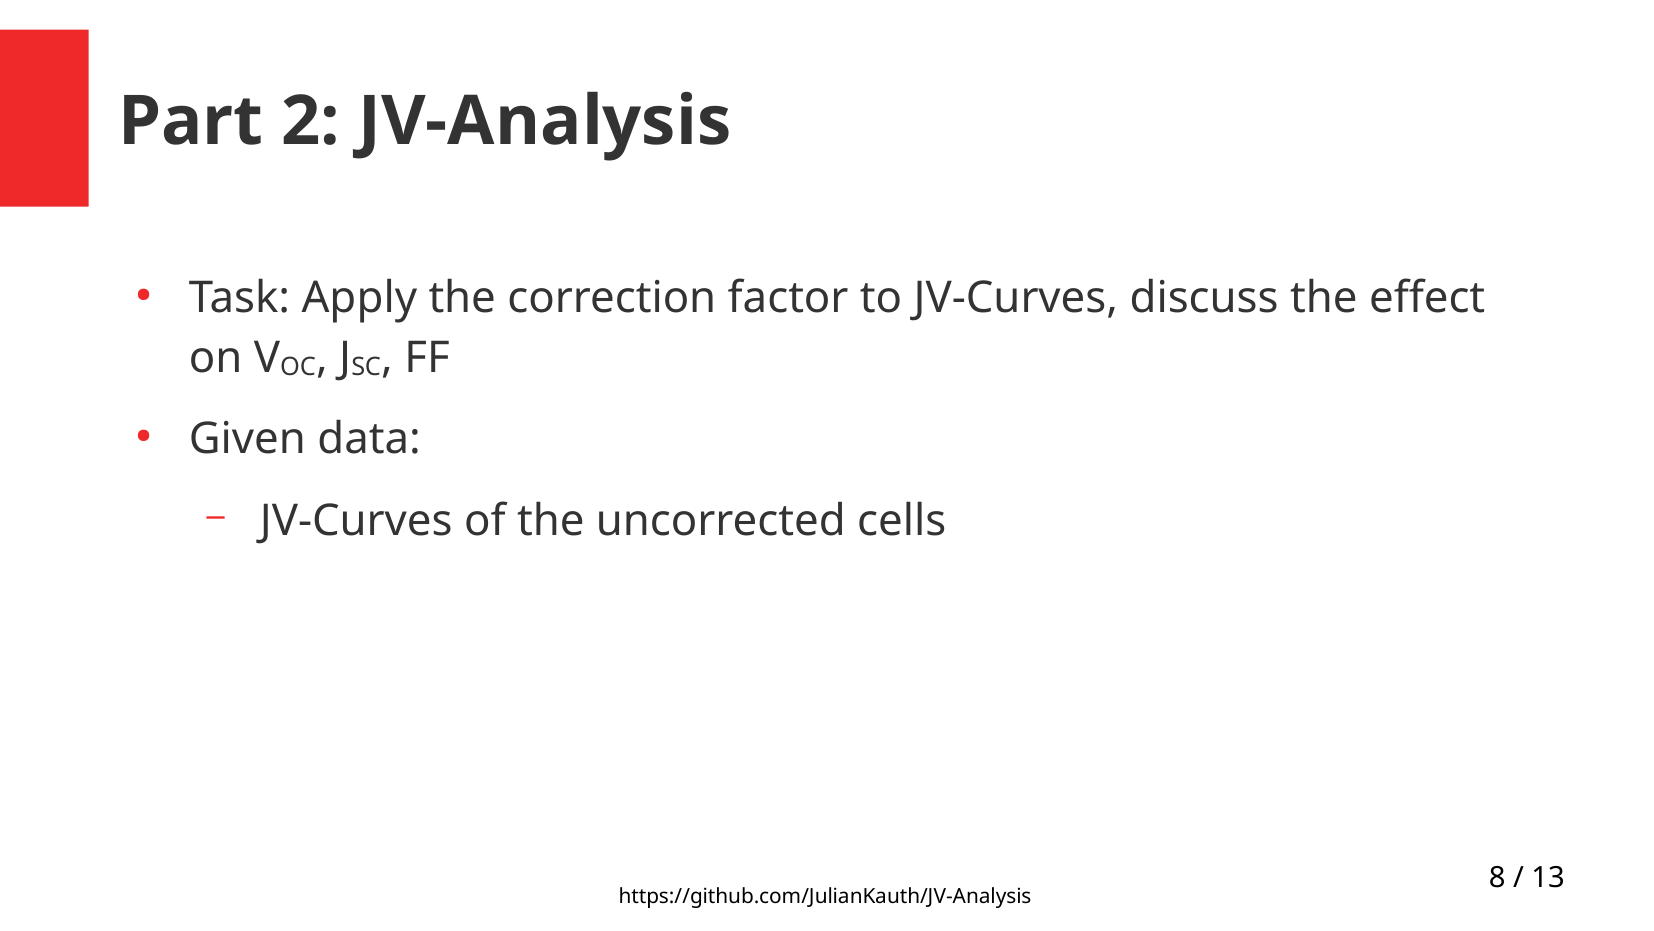

# Part 2: JV-Analysis
Task: Apply the correction factor to JV-Curves, discuss the effect on VOC, JSC, FF
Given data:
JV-Curves of the uncorrected cells
8